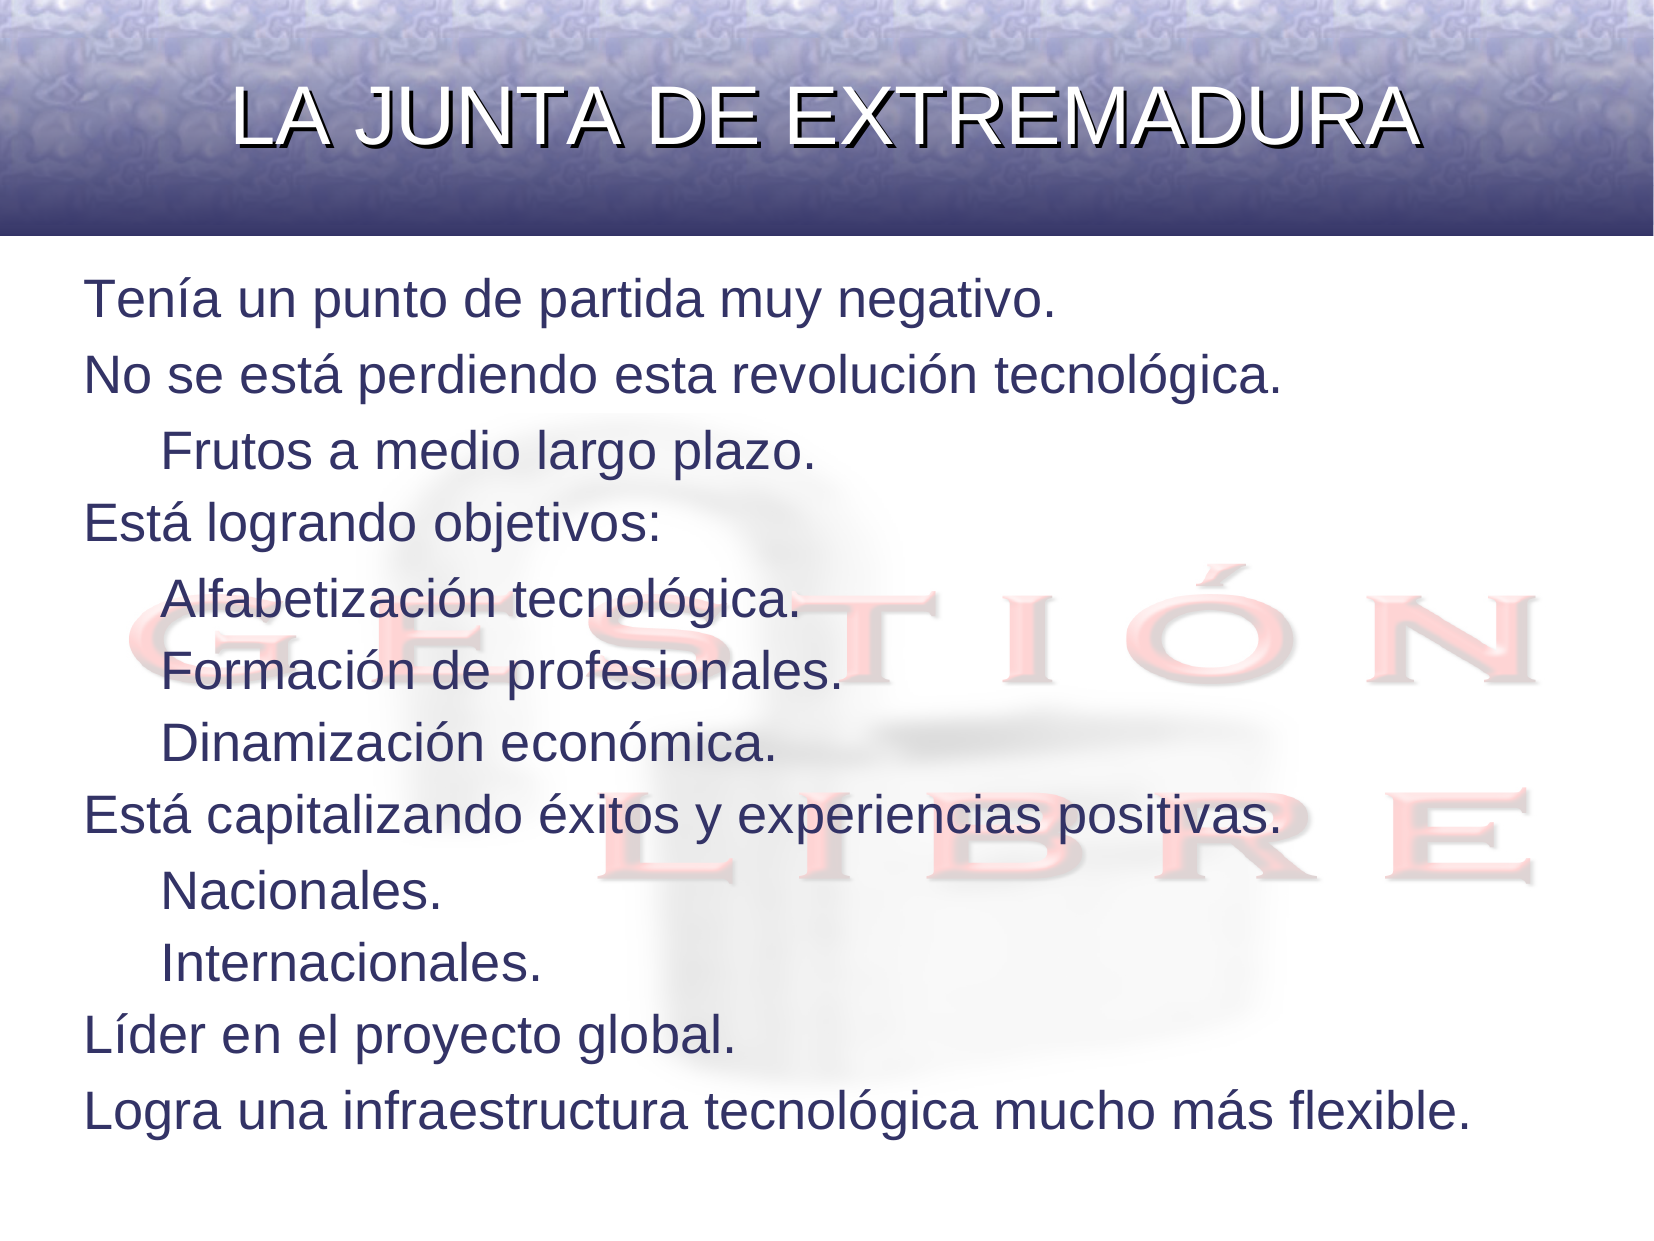

# LA JUNTA DE EXTREMADURA
Tenía un punto de partida muy negativo.
No se está perdiendo esta revolución tecnológica.
Frutos a medio largo plazo.
Está logrando objetivos:
Alfabetización tecnológica.
Formación de profesionales.
Dinamización económica.
Está capitalizando éxitos y experiencias positivas.
Nacionales.
Internacionales.
Líder en el proyecto global.
Logra una infraestructura tecnológica mucho más flexible.